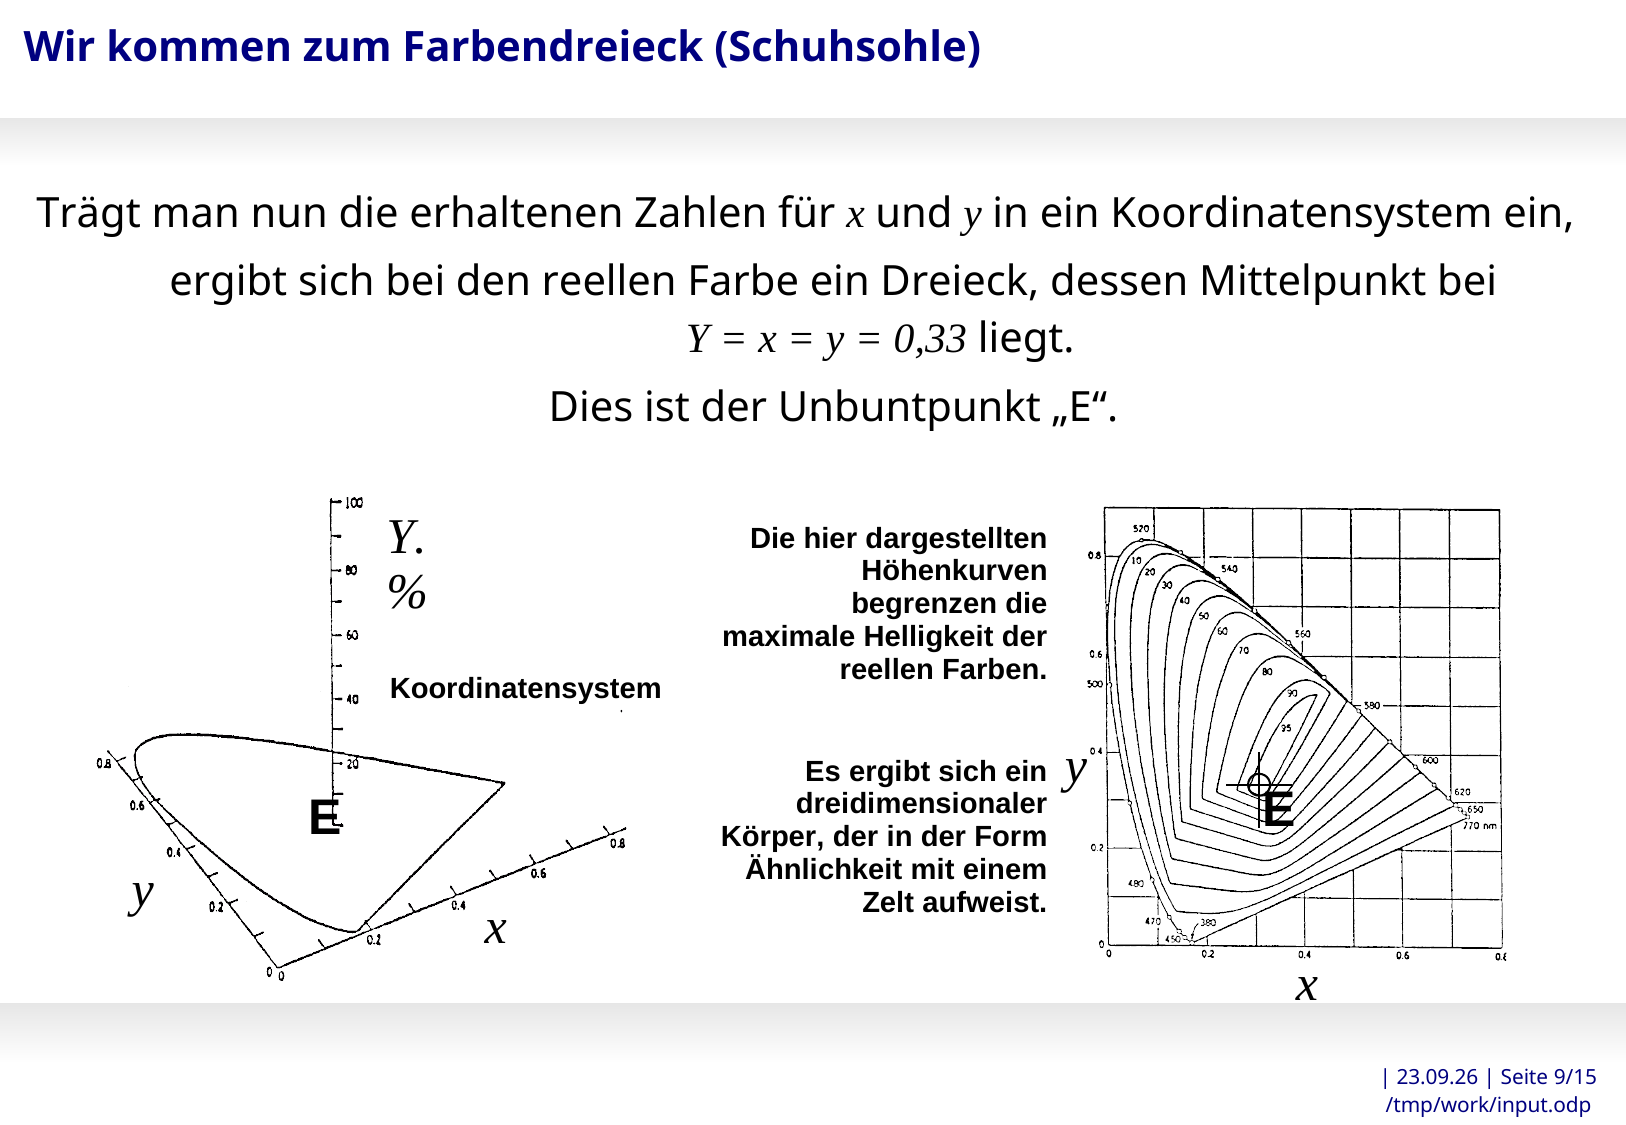

# Wir kommen zum Farbendreieck (Schuhsohle)
Trägt man nun die erhaltenen Zahlen für x und y in ein Koordinatensystem ein, ergibt sich bei den reellen Farbe ein Dreieck, dessen Mittelpunkt bei
		Y = x = y = 0,33 liegt.
	Dies ist der Unbuntpunkt „E“.
Y.%
E
y
x
y
E
x
Die hier dargestellten Höhenkurven begrenzen die maximale Helligkeit der reellen Farben.
Es ergibt sich ein dreidimensionaler Körper, der in der Form Ähnlichkeit mit einem Zelt aufweist.
Koordinatensystem